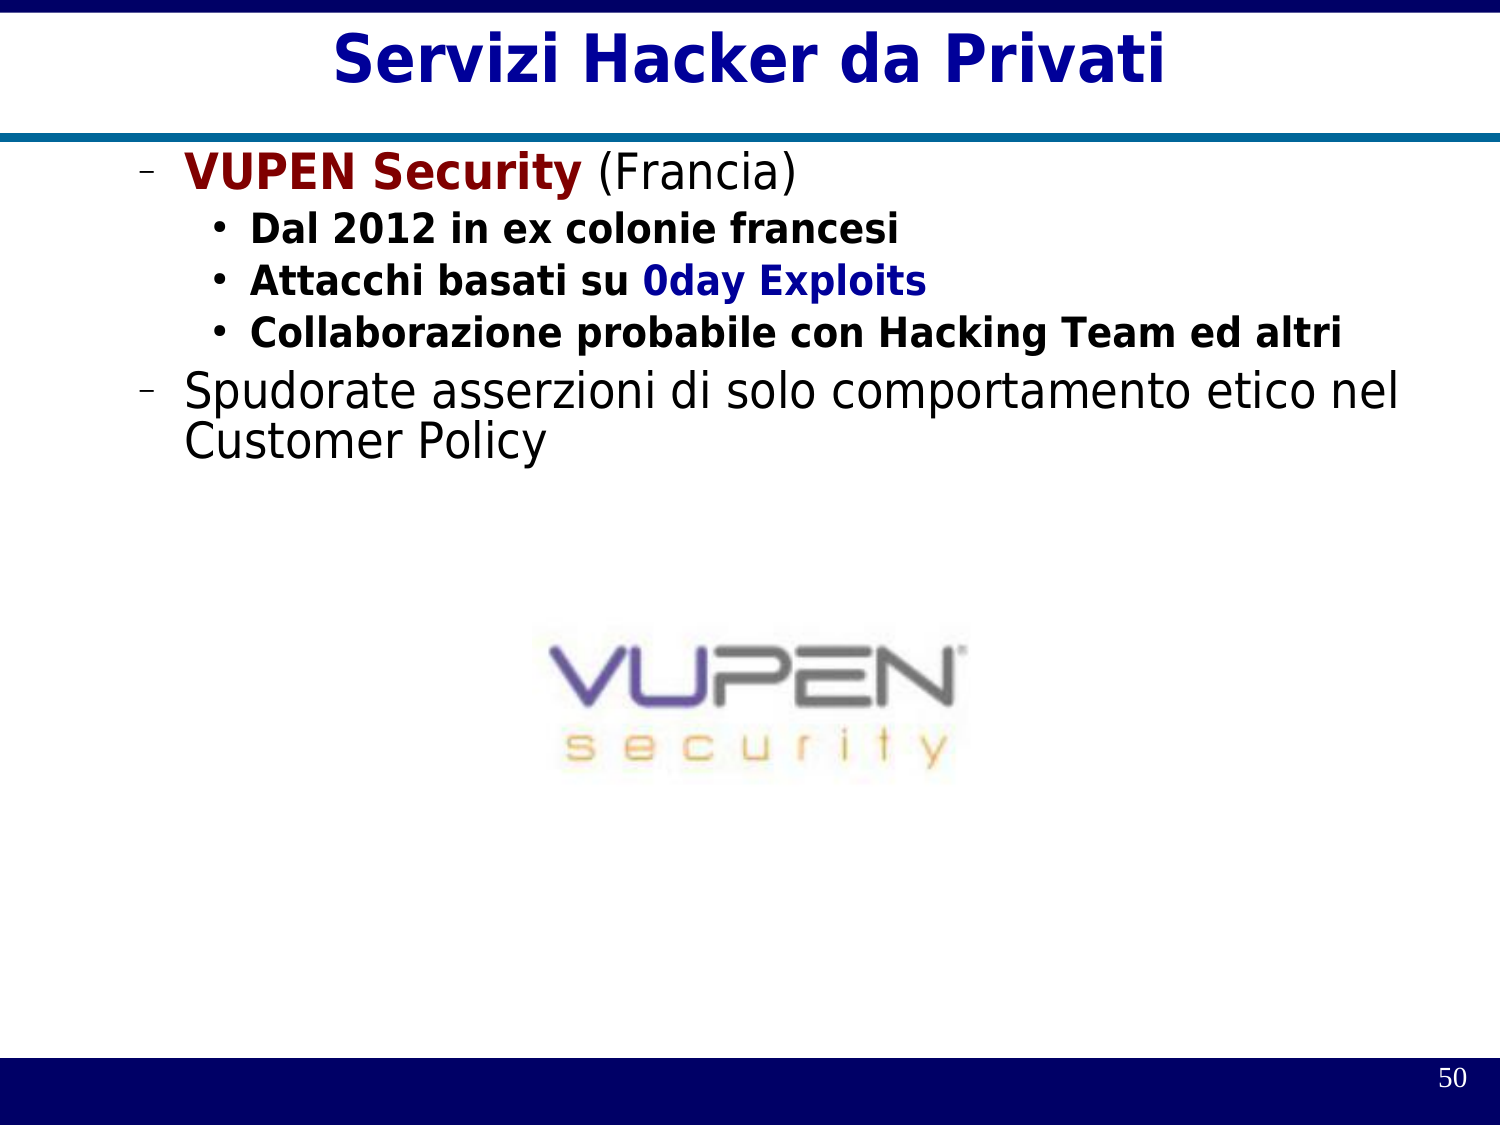

# Servizi Hacker da Privati
VUPEN Security (Francia)
Dal 2012 in ex colonie francesi
Attacchi basati su 0day Exploits
Collaborazione probabile con Hacking Team ed altri
Spudorate asserzioni di solo comportamento etico nel Customer Policy